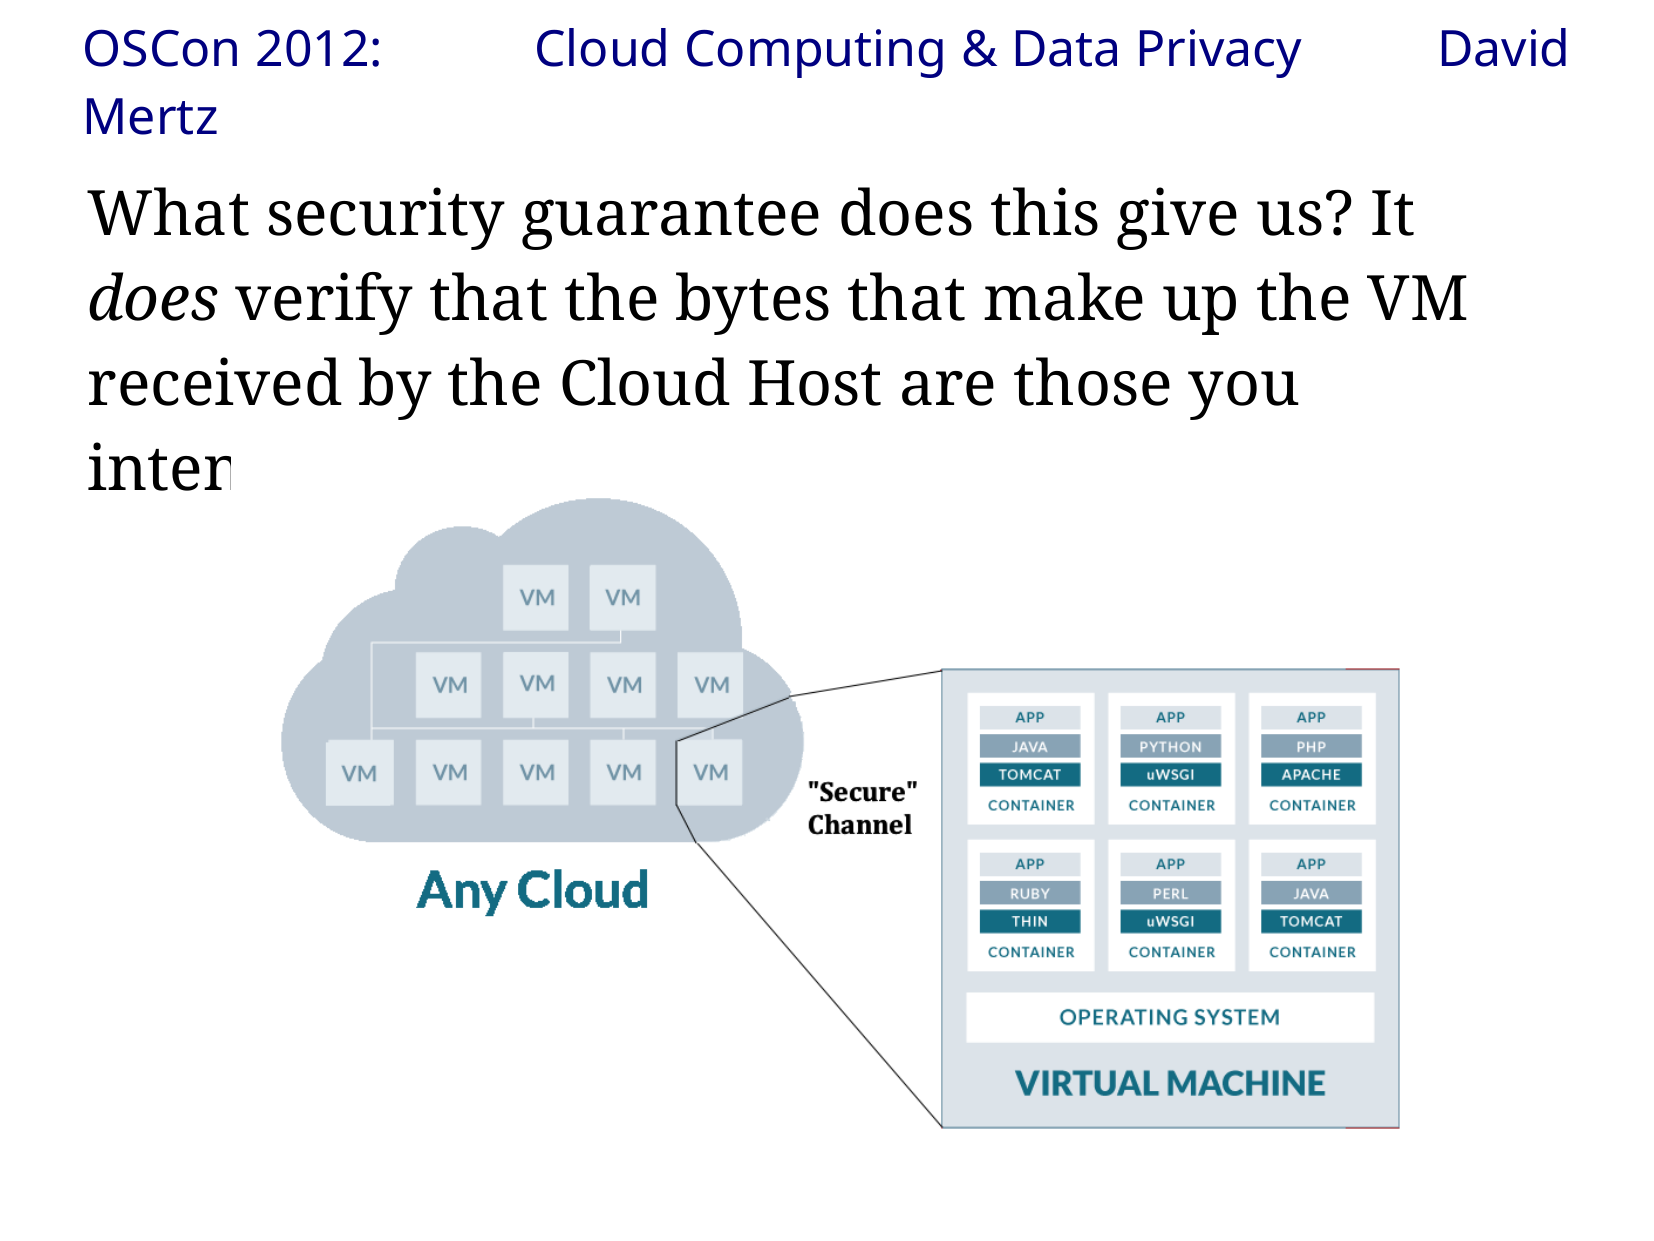

OSCon 2012: 		Cloud Computing & Data Privacy		David Mertz
# What security guarantee does this give us? It does verify that the bytes that make up the VM received by the Cloud Host are those you intended.